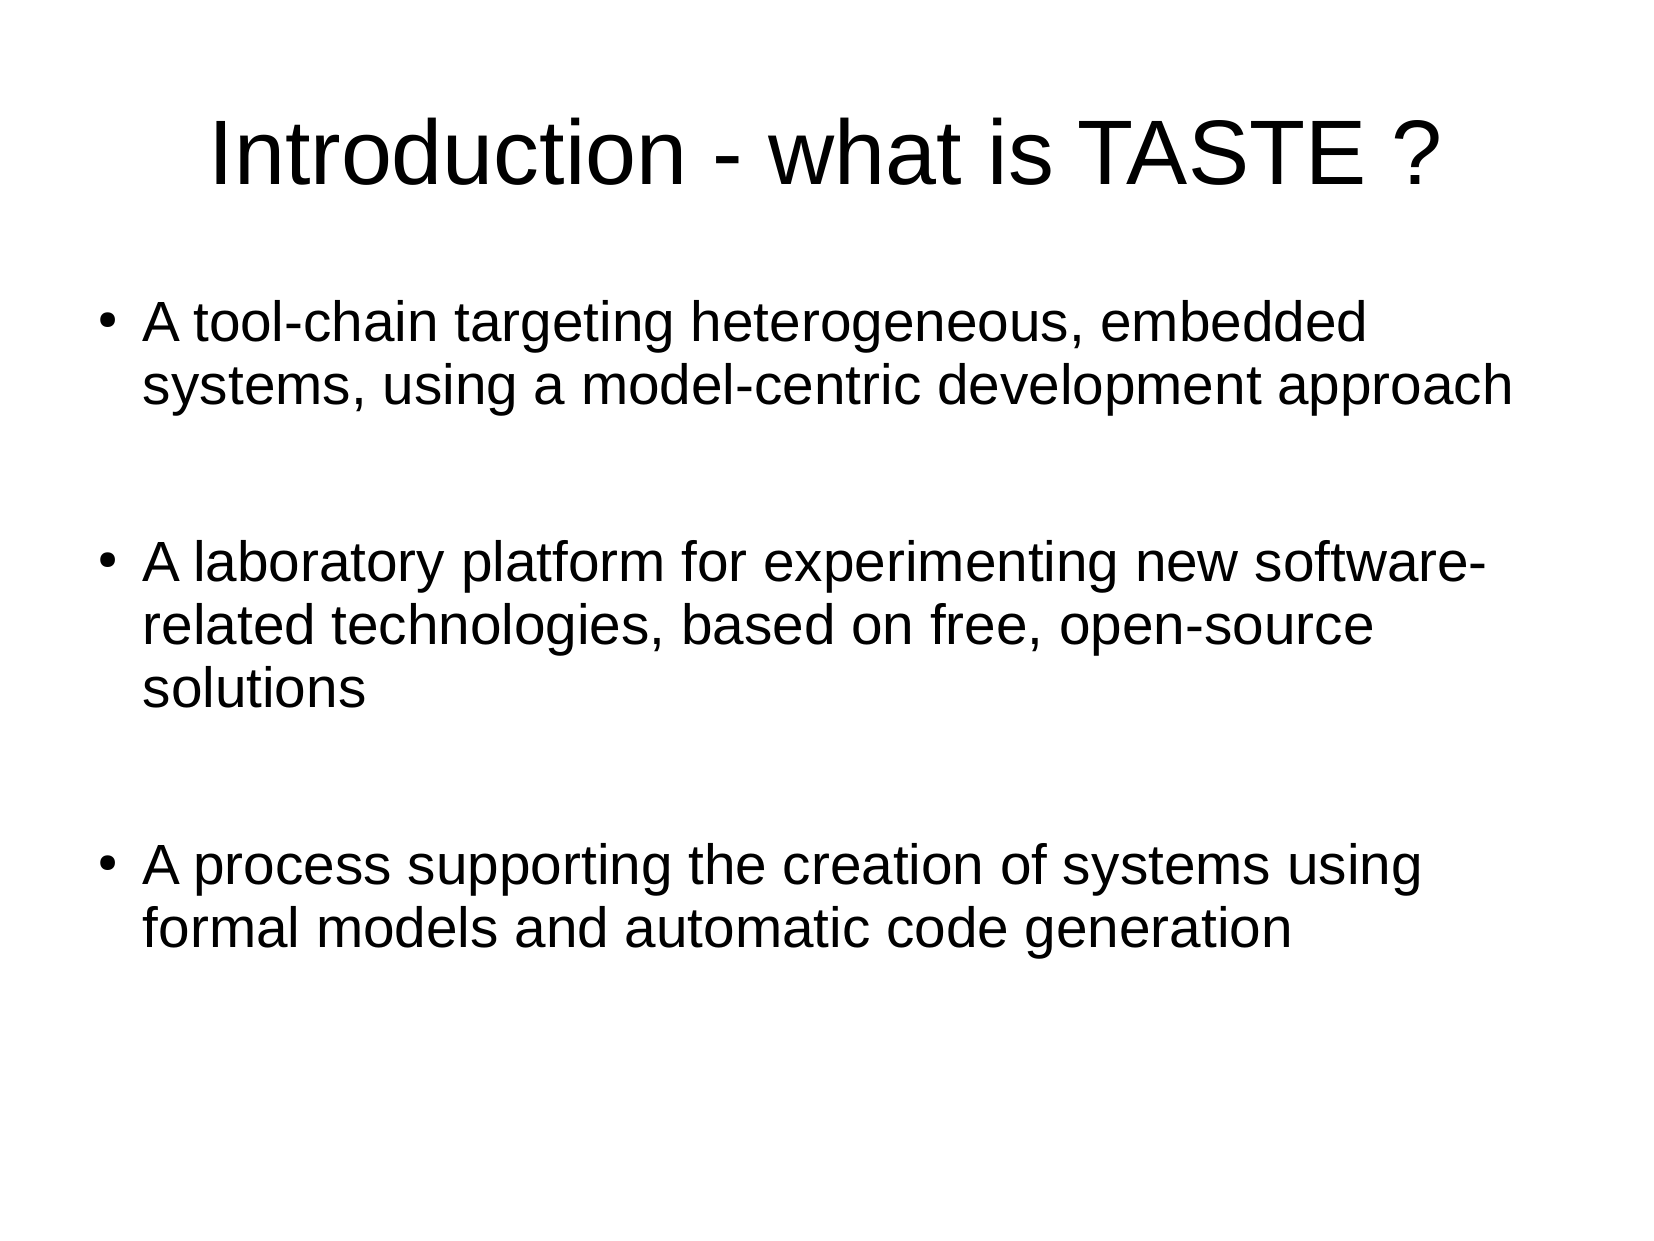

# Introduction - what is TASTE ?
A tool-chain targeting heterogeneous, embedded systems, using a model-centric development approach
A laboratory platform for experimenting new software-related technologies, based on free, open-source solutions
A process supporting the creation of systems using formal models and automatic code generation